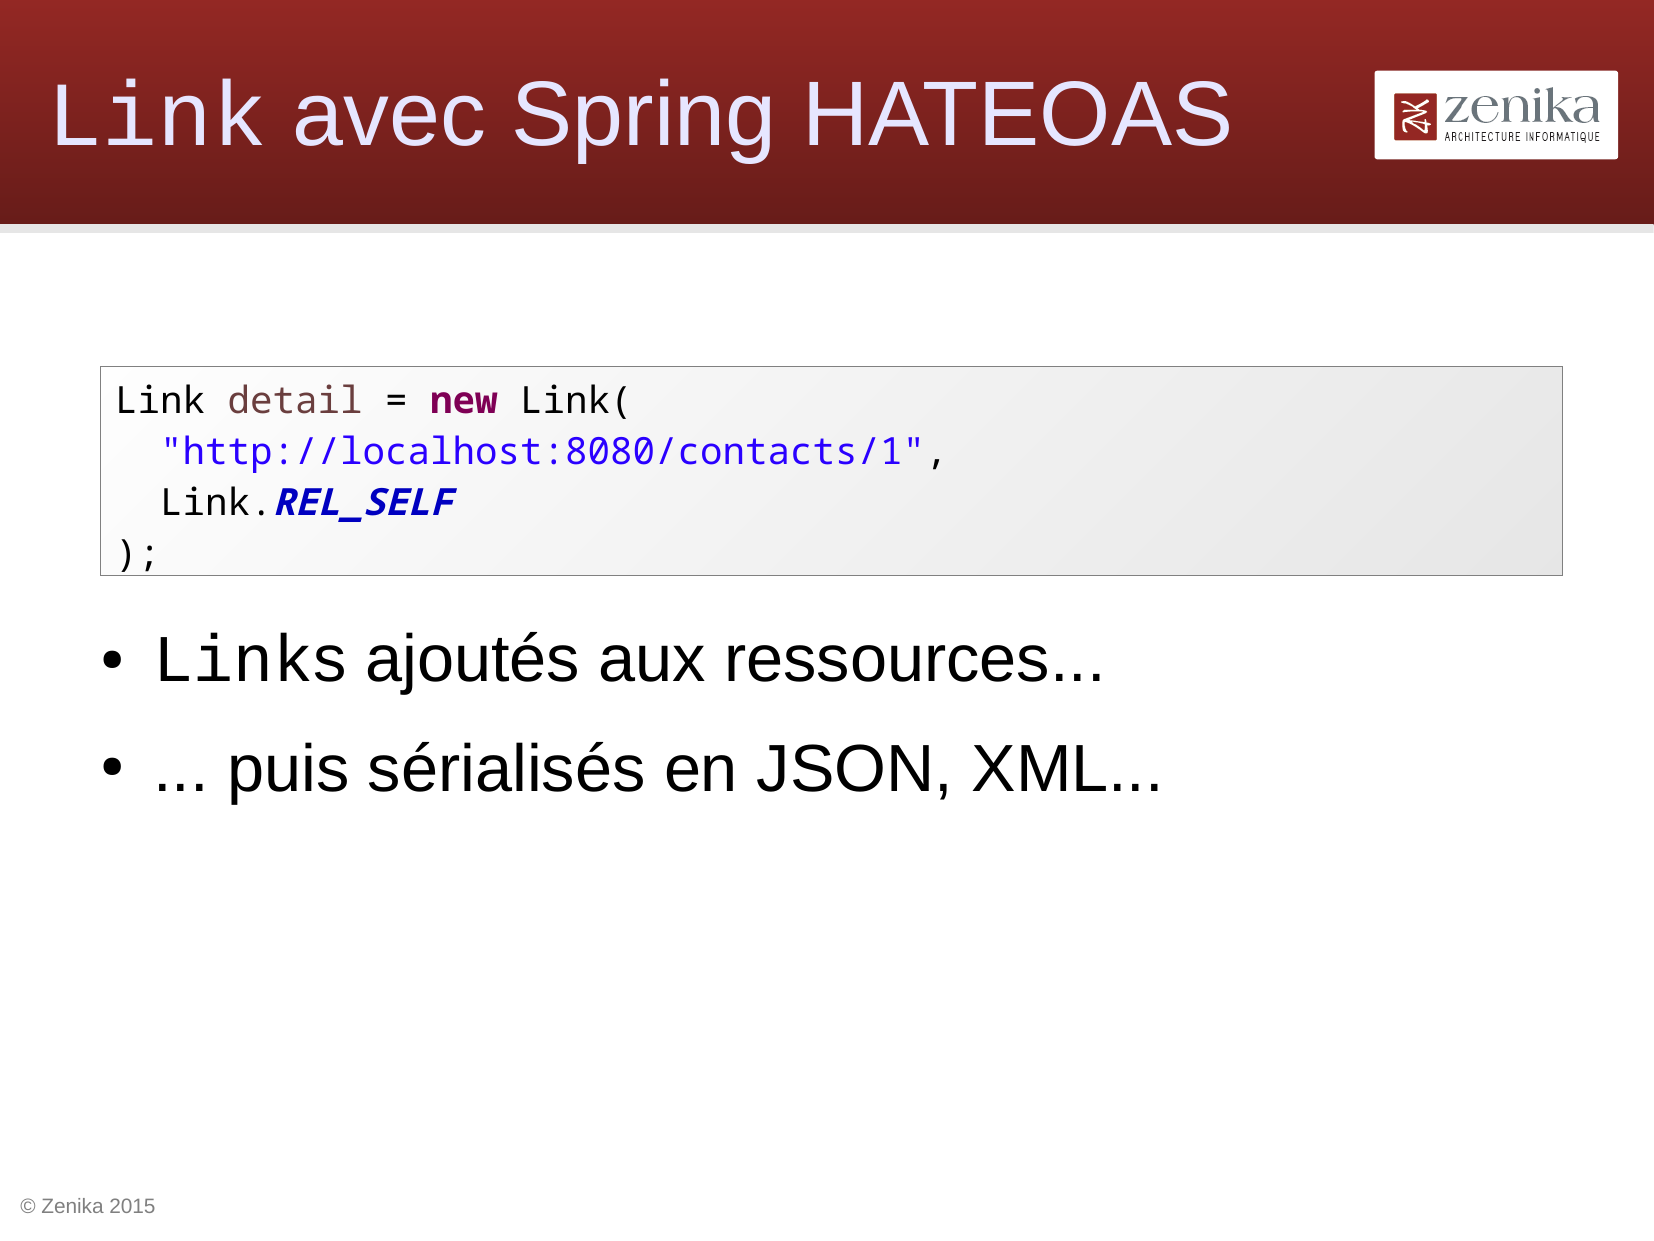

# Link avec Spring HATEOAS
Link detail = new Link(
 "http://localhost:8080/contacts/1",
 Link.REL_SELF
);
Links ajoutés aux ressources...
... puis sérialisés en JSON, XML...